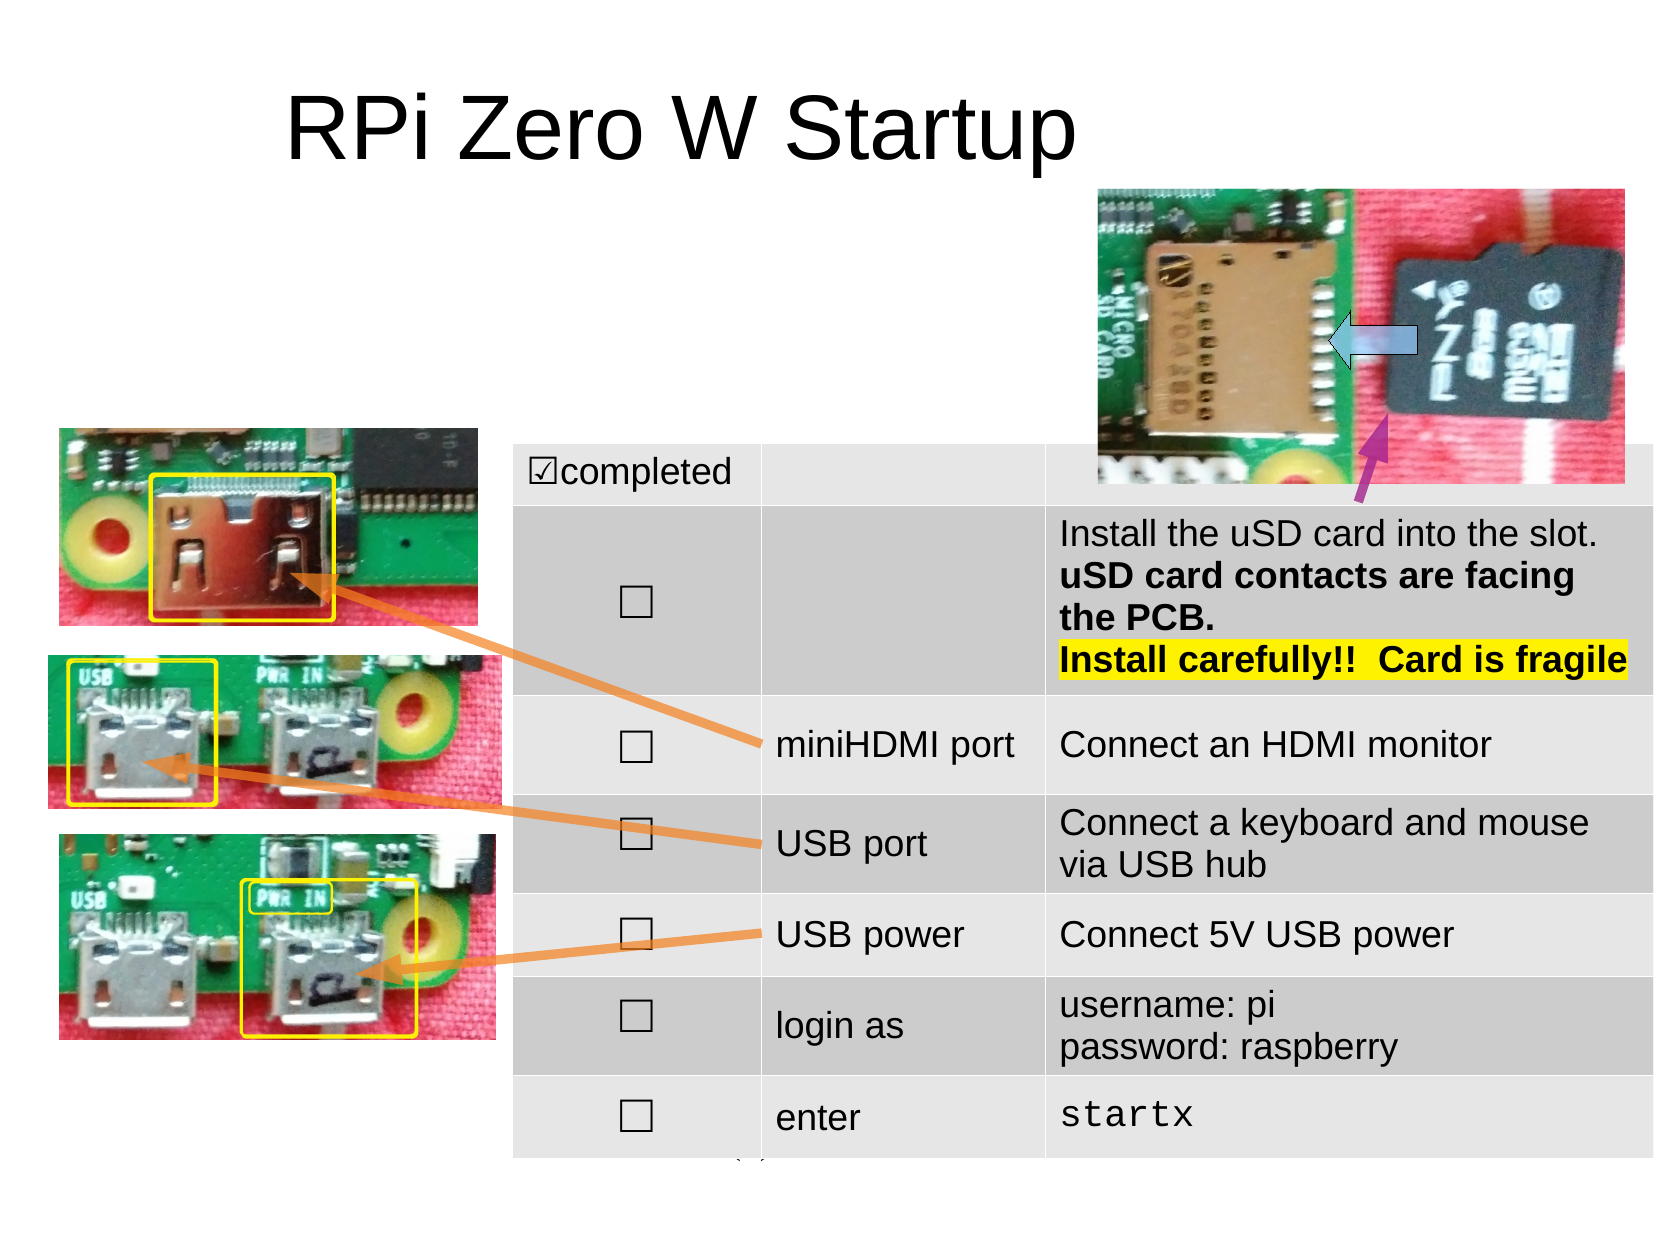

# RPi Zero W Startup
| ☑completed | | |
| --- | --- | --- |
| □ | | Install the uSD card into the slot. uSD card contacts are facing the PCB. Install carefully!! Card is fragile |
| □ | miniHDMI port | Connect an HDMI monitor |
| □ | USB port | Connect a keyboard and mouse via USB hub |
| □ | USB power | Connect 5V USB power |
| □ | login as | username: pi password: raspberry |
| □ | enter | startx |
(C)2019 AC8ES
14